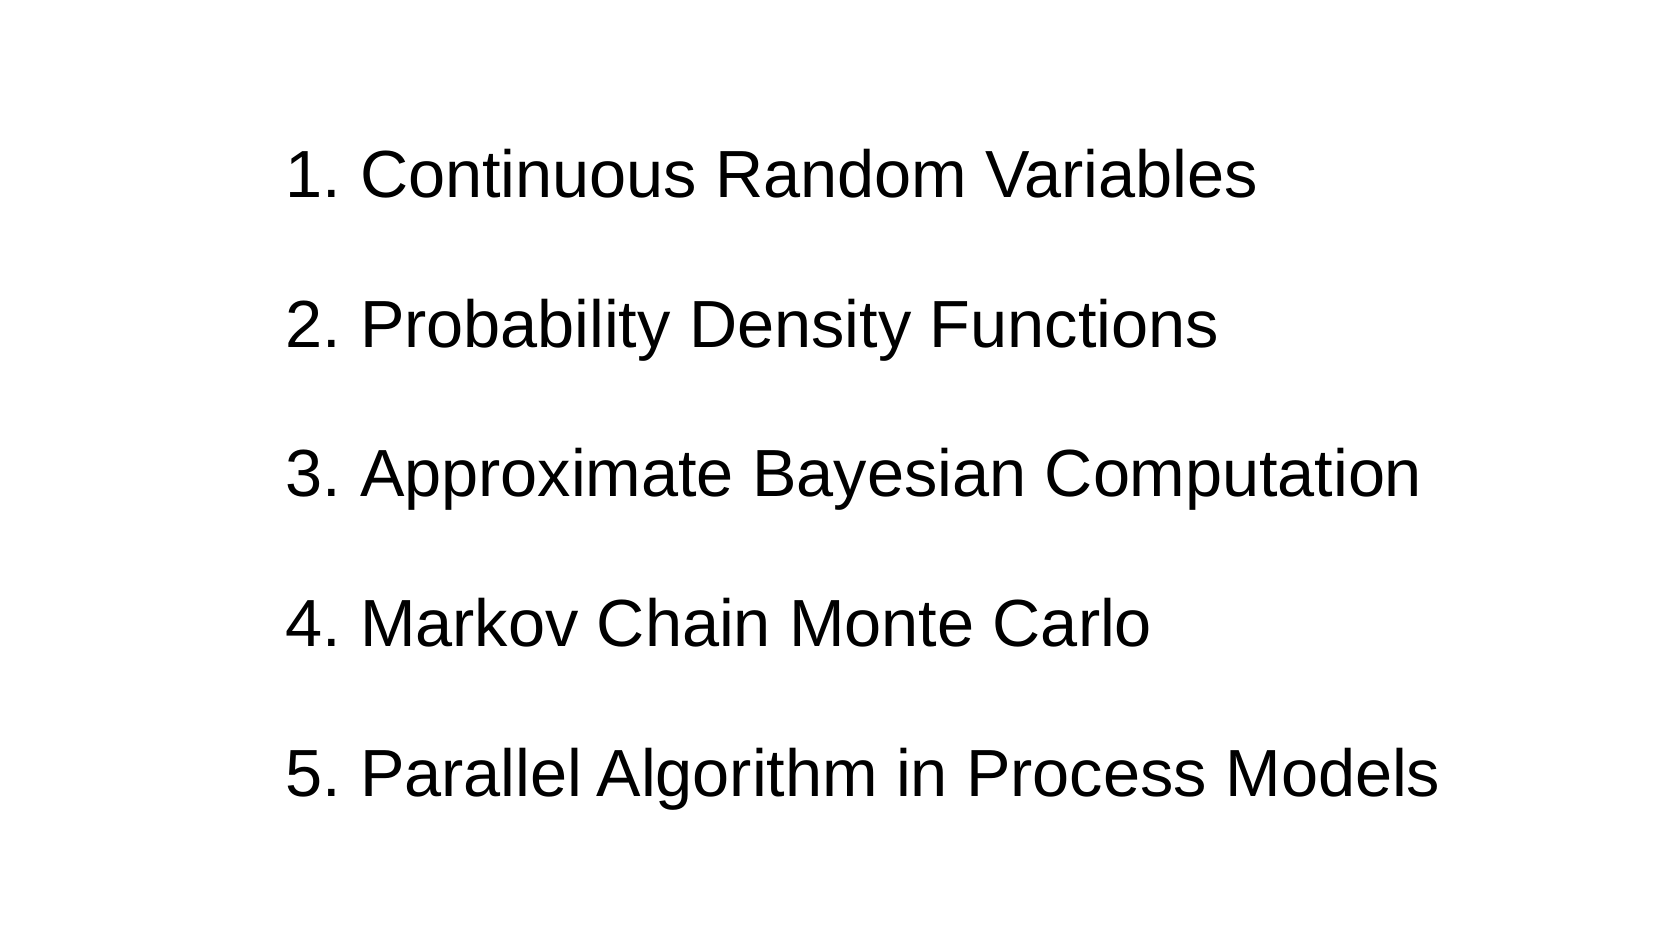

# Continuous Random Variables
Probability Density Functions
Approximate Bayesian Computation
Markov Chain Monte Carlo
Parallel Algorithm in Process Models